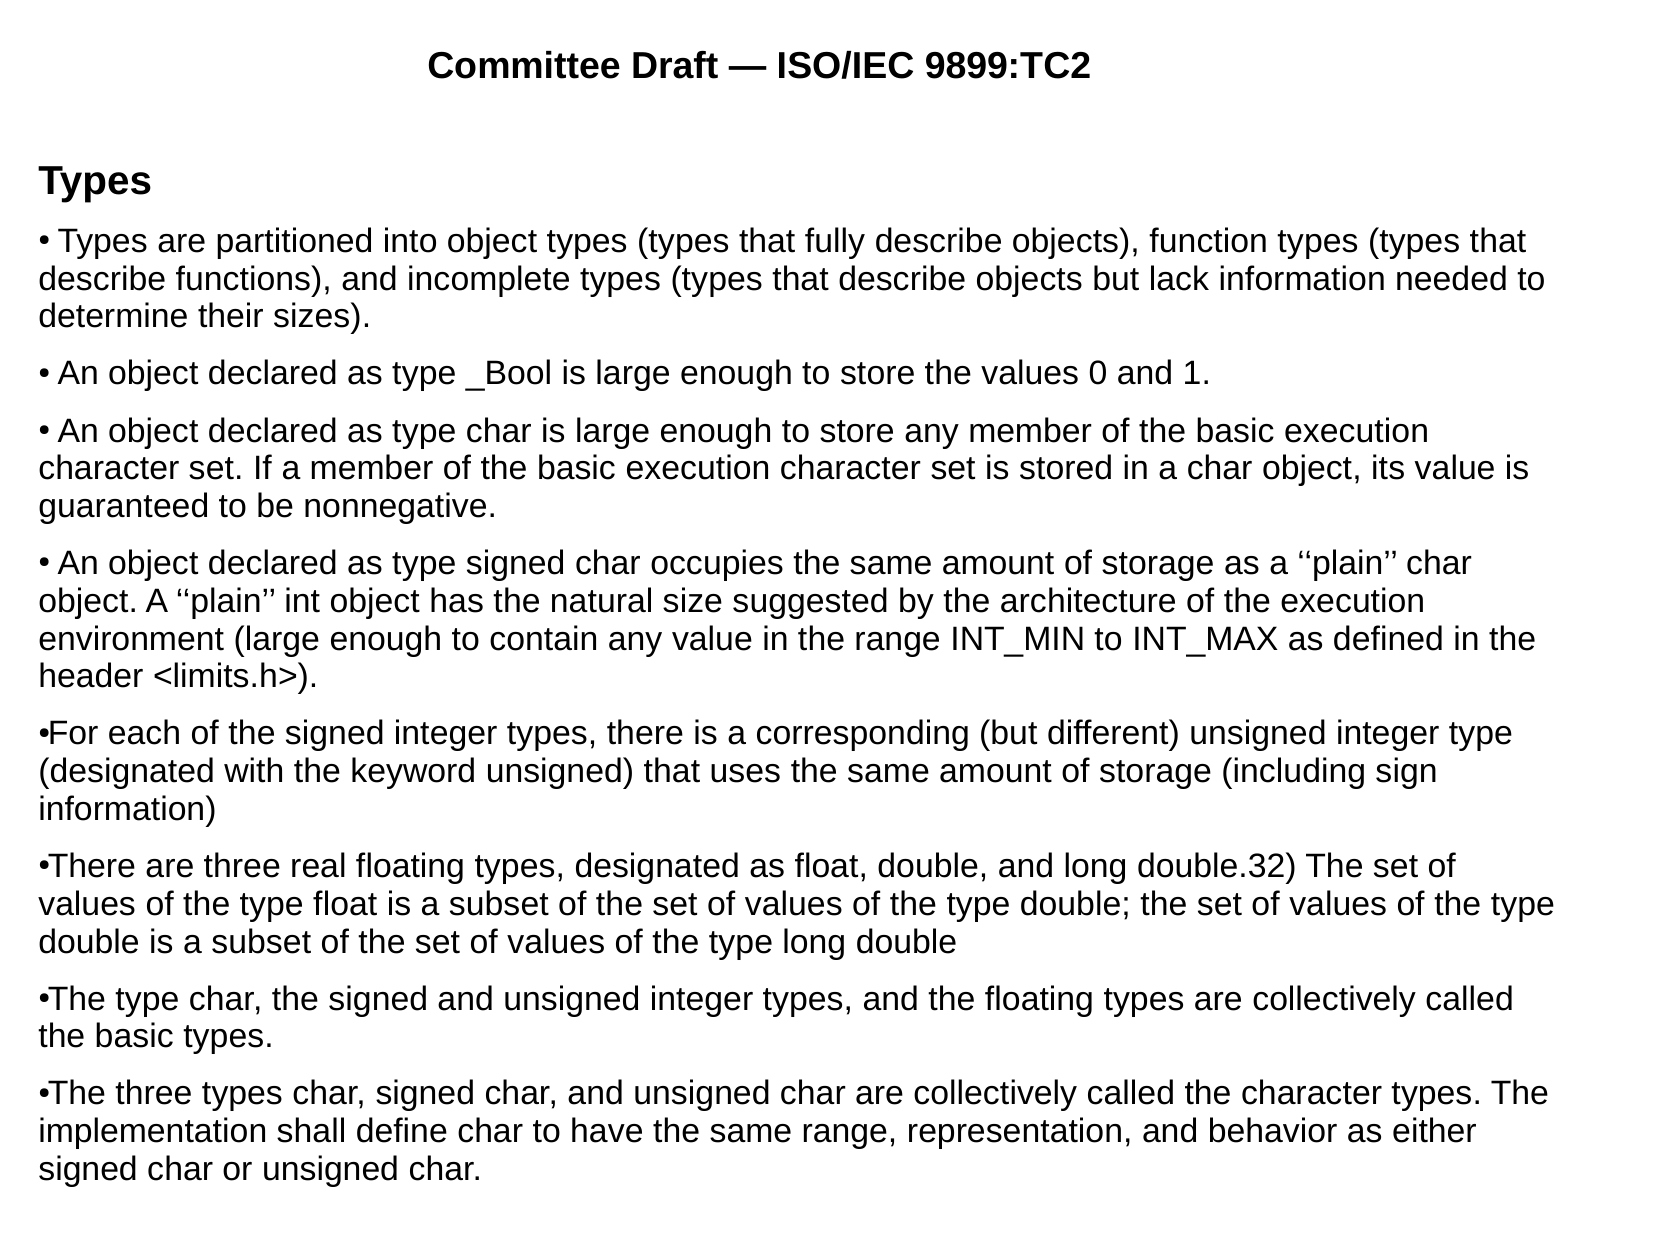

Committee Draft — ISO/IEC 9899:TC2
Types
 Types are partitioned into object types (types that fully describe objects), function types (types that describe functions), and incomplete types (types that describe objects but lack information needed to determine their sizes).
 An object declared as type _Bool is large enough to store the values 0 and 1.
 An object declared as type char is large enough to store any member of the basic execution character set. If a member of the basic execution character set is stored in a char object, its value is guaranteed to be nonnegative.
 An object declared as type signed char occupies the same amount of storage as a ‘‘plain’’ char object. A ‘‘plain’’ int object has the natural size suggested by the architecture of the execution environment (large enough to contain any value in the range INT_MIN to INT_MAX as defined in the header <limits.h>).
For each of the signed integer types, there is a corresponding (but different) unsigned integer type (designated with the keyword unsigned) that uses the same amount of storage (including sign information)
There are three real floating types, designated as float, double, and long double.32) The set of values of the type float is a subset of the set of values of the type double; the set of values of the type double is a subset of the set of values of the type long double
The type char, the signed and unsigned integer types, and the floating types are collectively called the basic types.
The three types char, signed char, and unsigned char are collectively called the character types. The implementation shall define char to have the same range, representation, and behavior as either signed char or unsigned char.